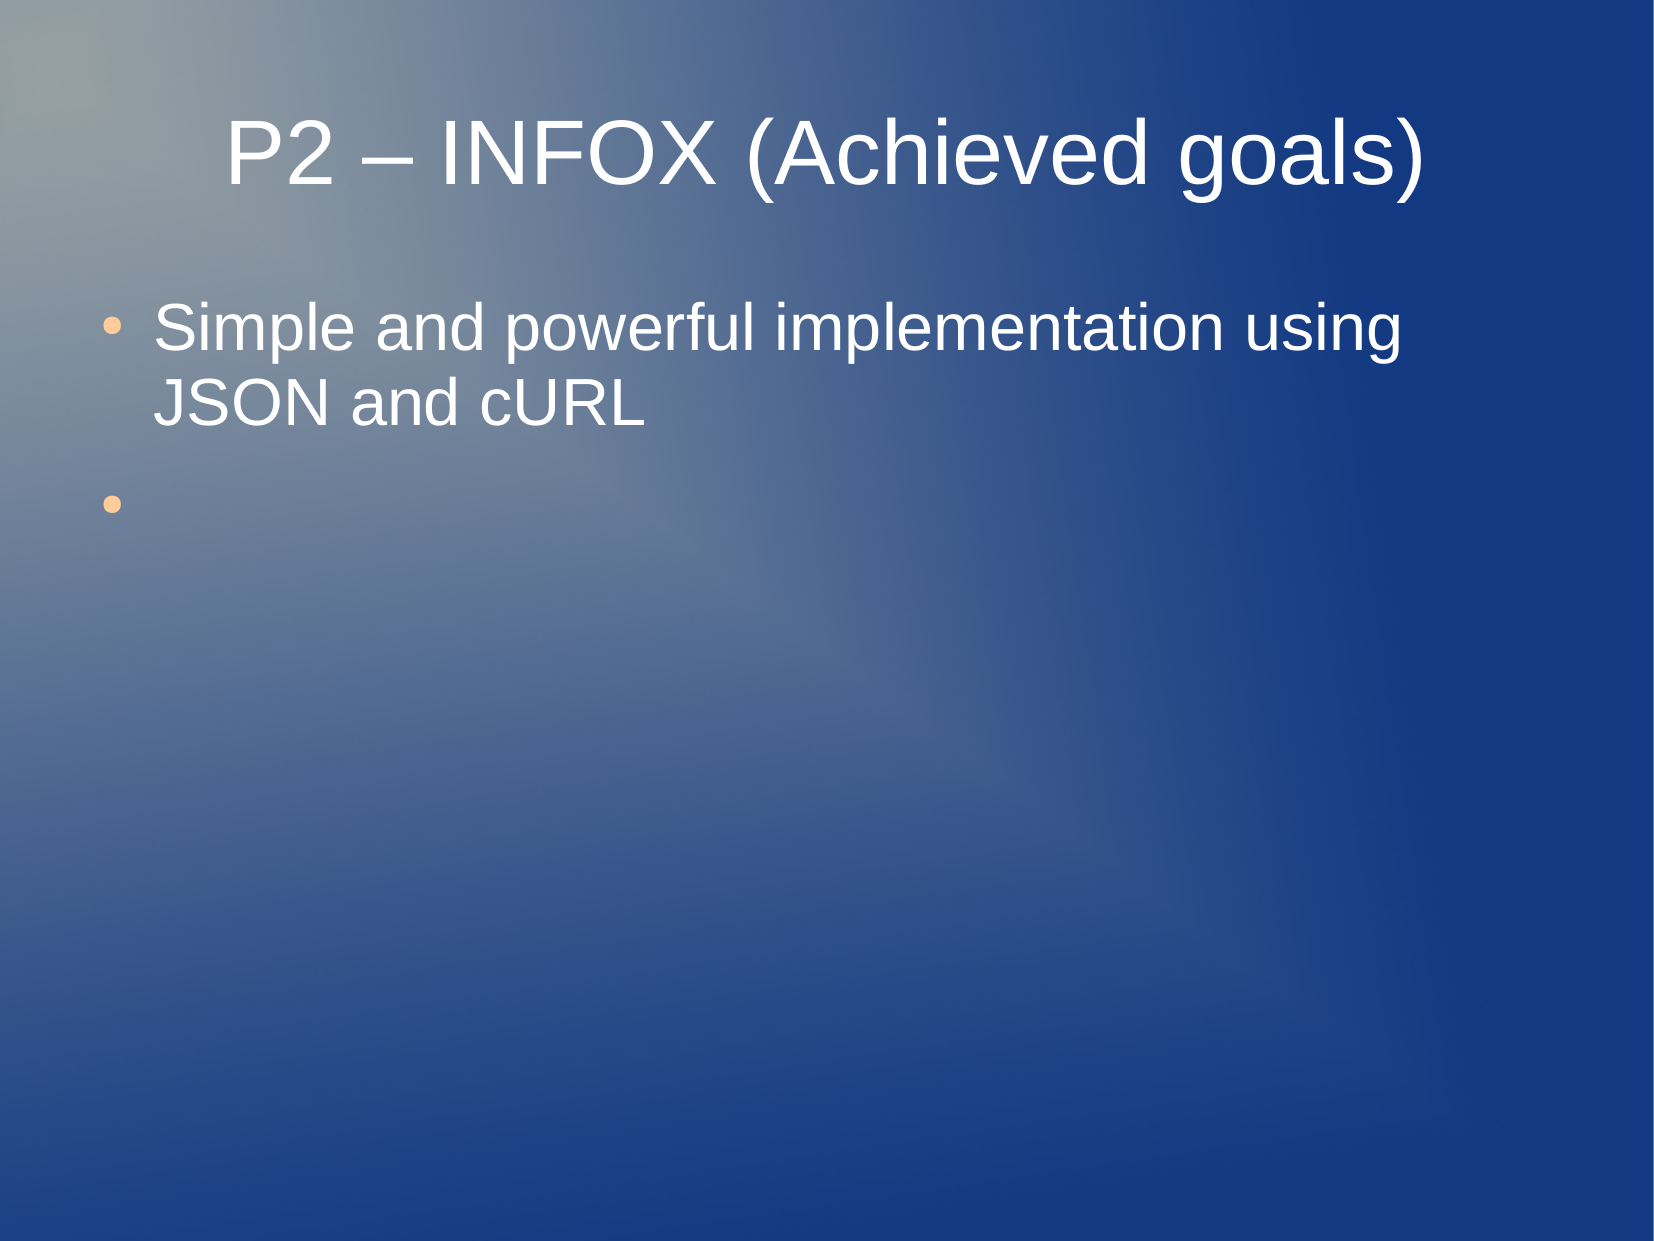

# P2 – INFOX (Achieved goals)
Simple and powerful implementation using JSON and cURL